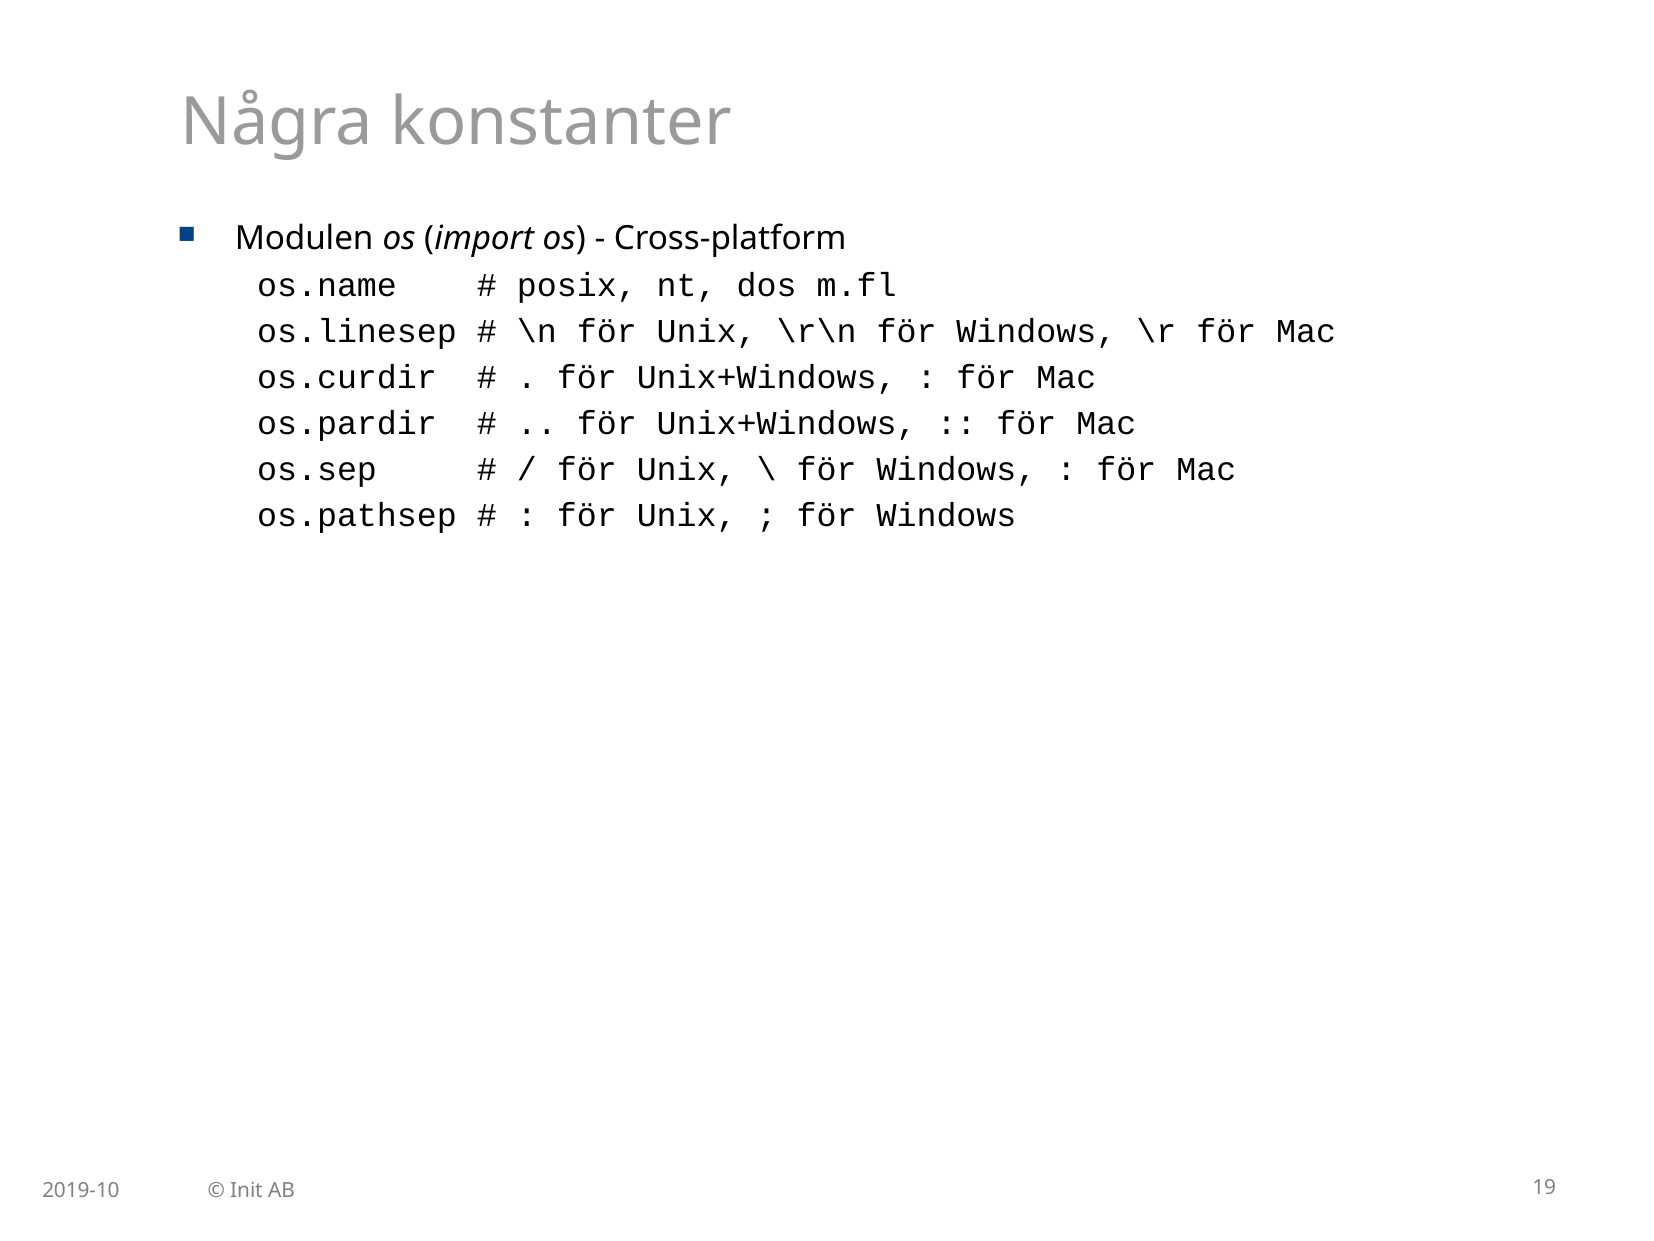

Några konstanter
Modulen os (import os) - Cross-platform
os.name # posix, nt, dos m.fl
os.linesep # \n för Unix, \r\n för Windows, \r för Mac
os.curdir # . för Unix+Windows, : för Mac
os.pardir # .. för Unix+Windows, :: för Mac
os.sep # / för Unix, \ för Windows, : för Mac
os.pathsep # : för Unix, ; för Windows
2019-10
© Init AB